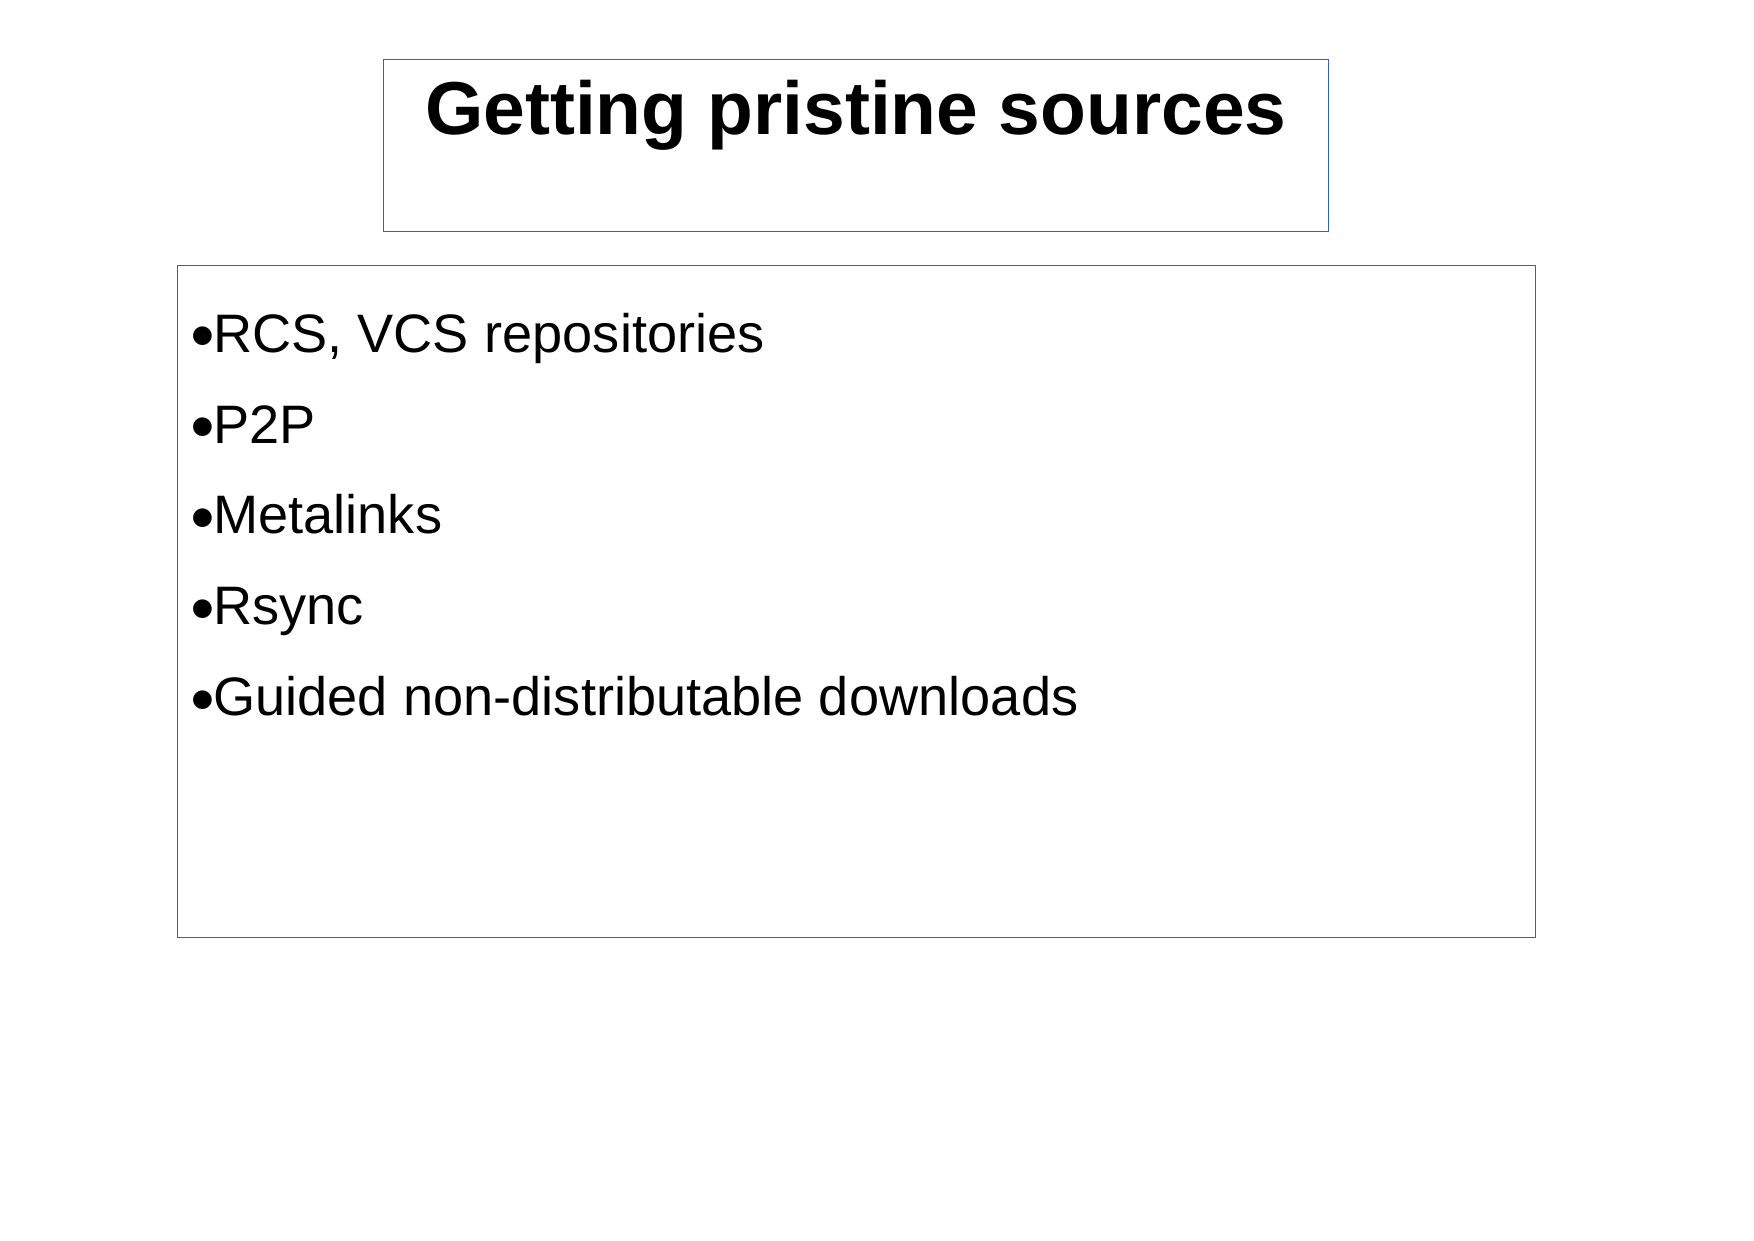

Getting pristine sources
RCS, VCS repositories
P2P
Metalinks
Rsync
Guided non-distributable downloads